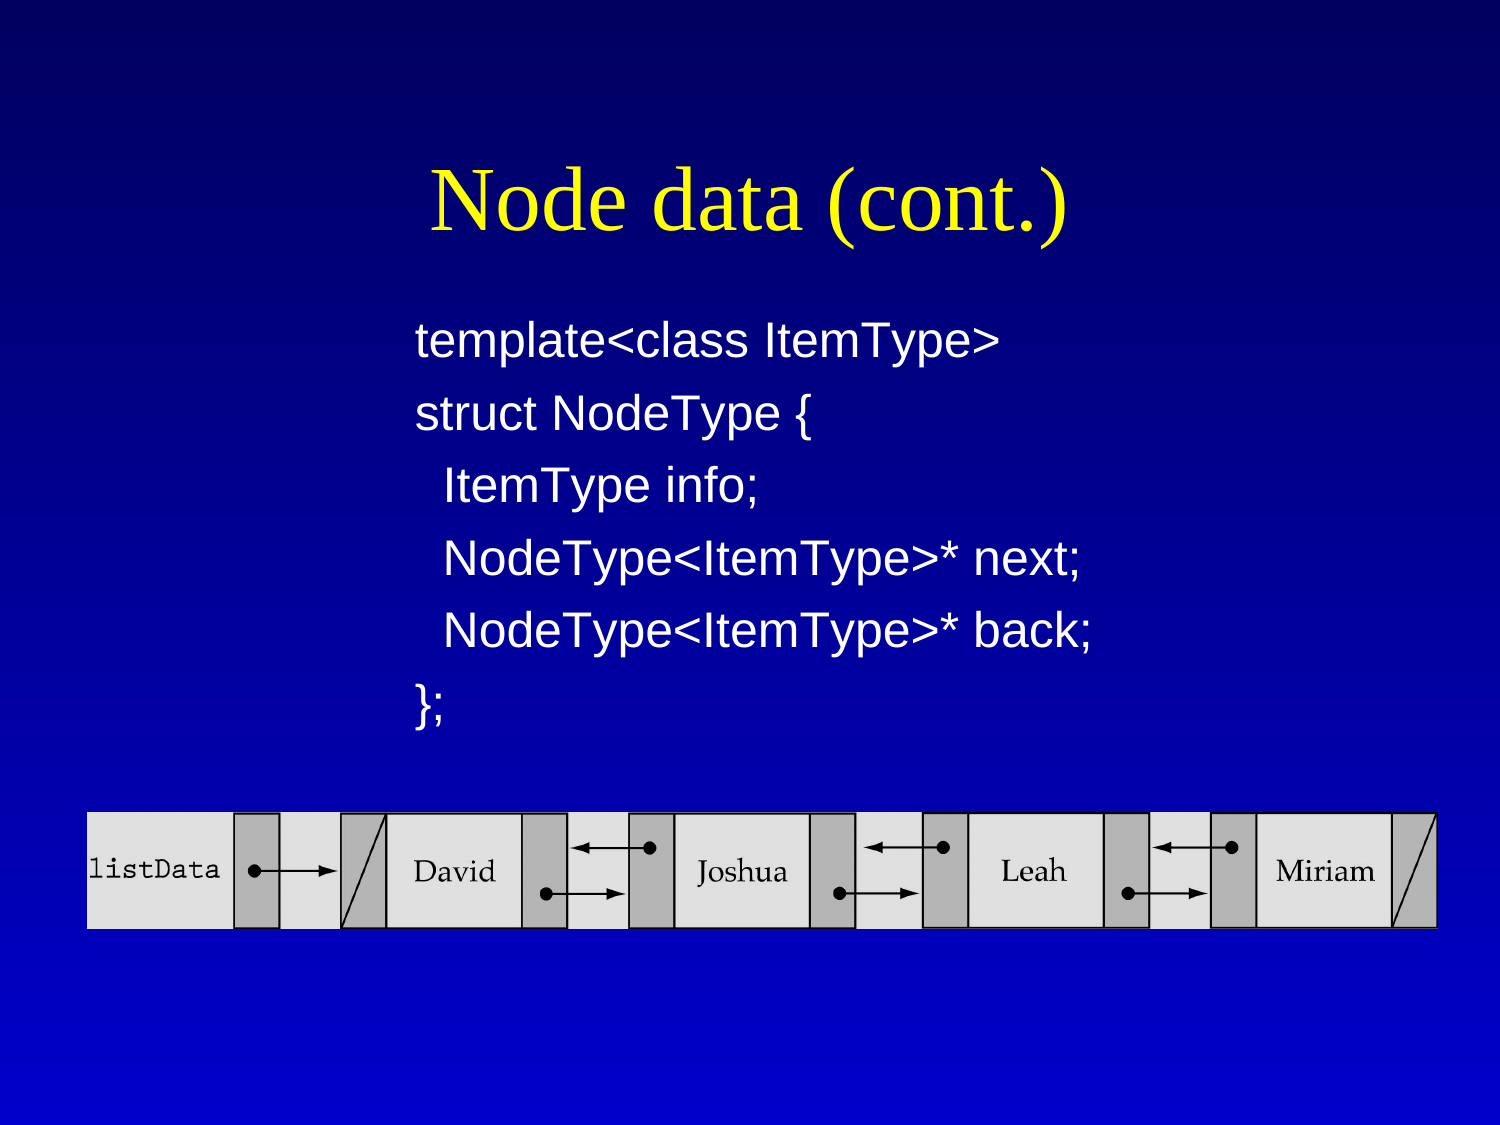

# Node data (cont.)
template<class ItemType>
struct NodeType {
 ItemType info;
 NodeType<ItemType>* next;
 NodeType<ItemType>* back;
};